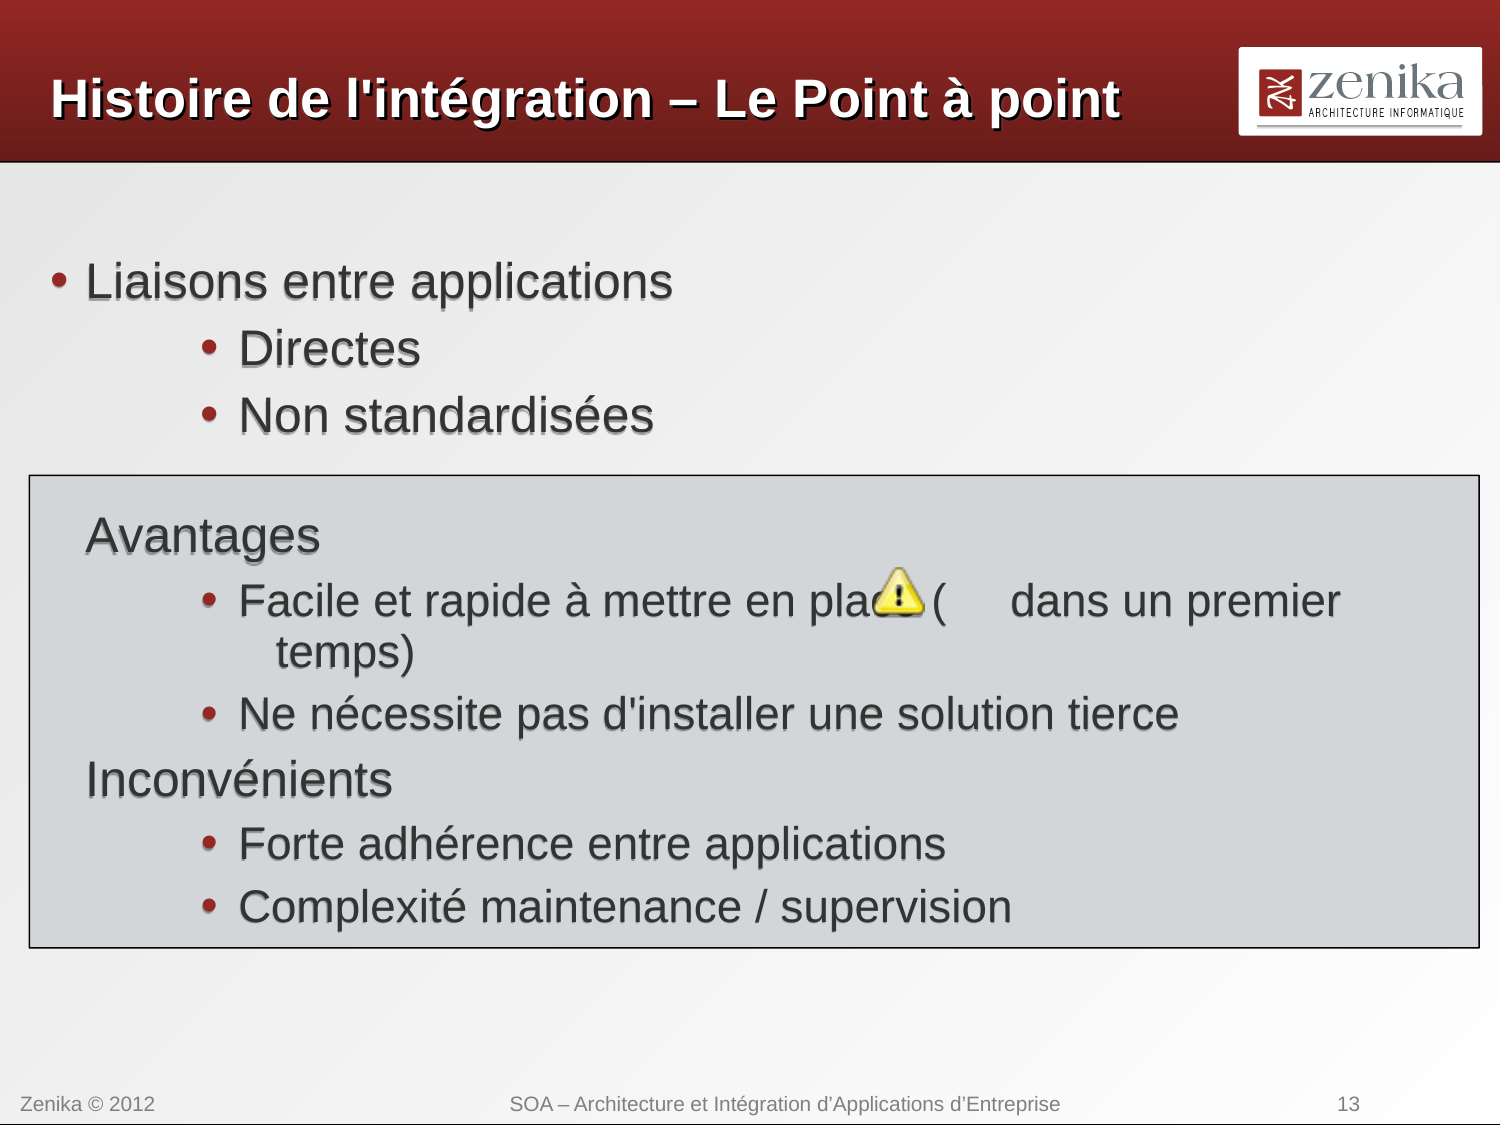

# Histoire de l'intégration – Le Point à point
Liaisons entre applications
Directes
Non standardisées
Avantages
Facile et rapide à mettre en place ( dans un premier temps)
Ne nécessite pas d'installer une solution tierce
Inconvénients
Forte adhérence entre applications
Complexité maintenance / supervision